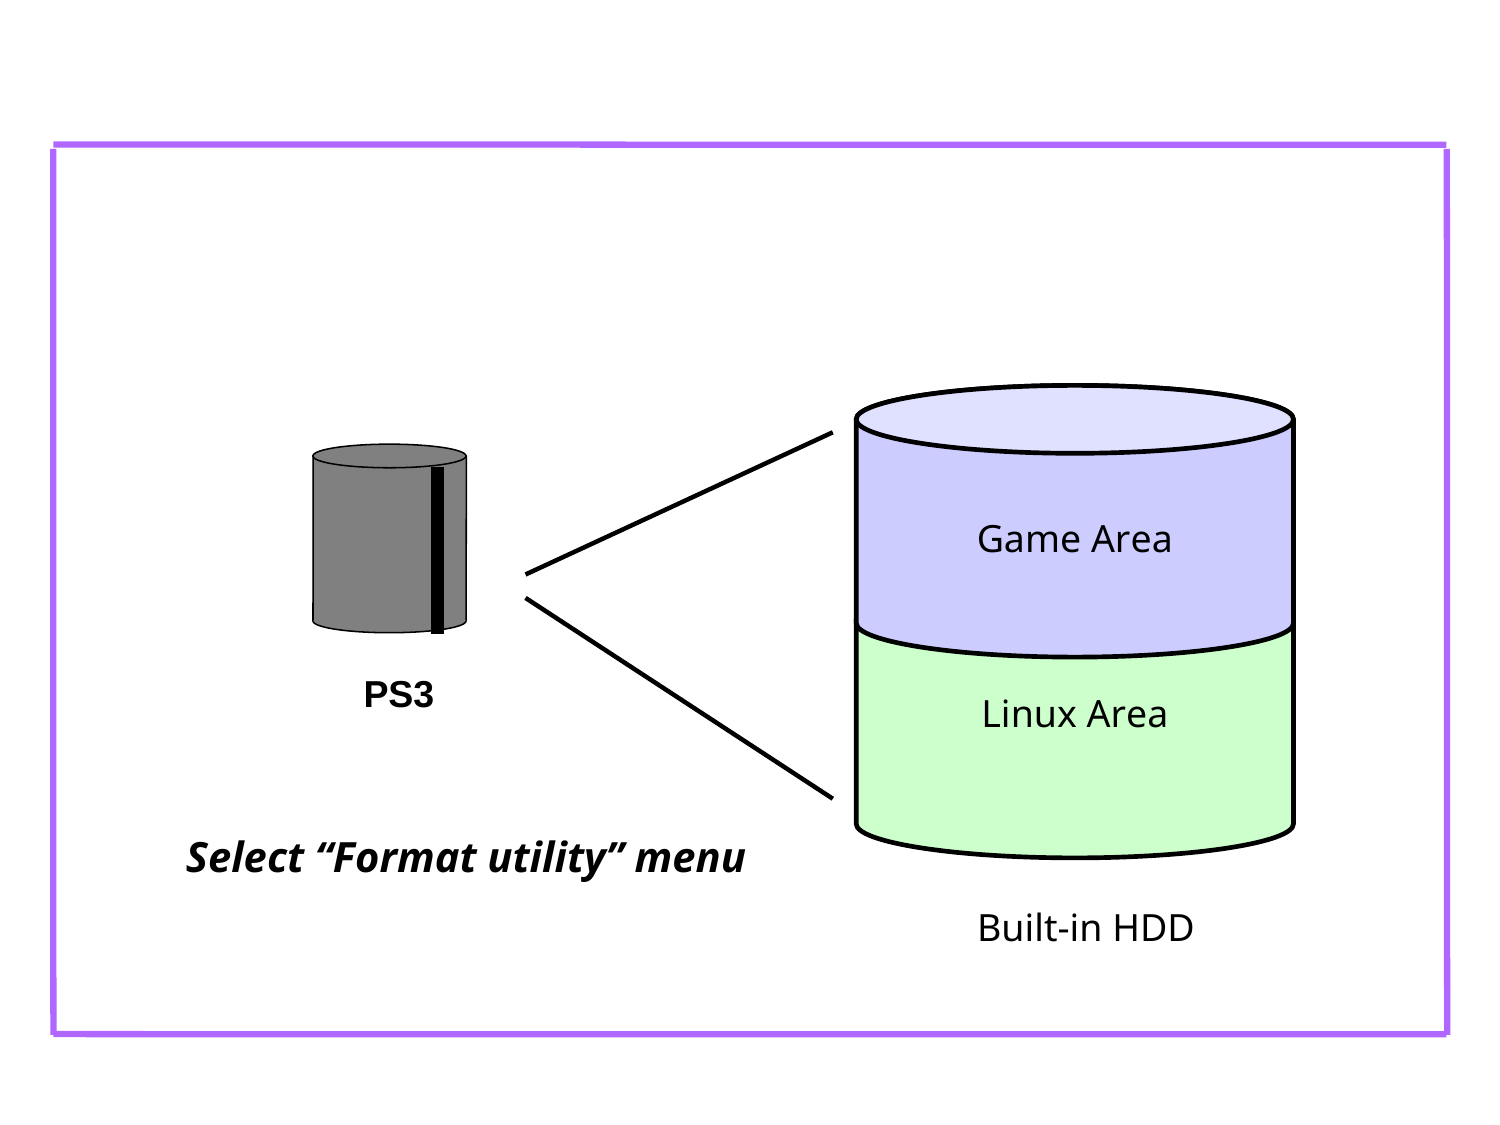

Game Area
Linux Area
PS3
Select “Format utility” menu
Built-in HDD